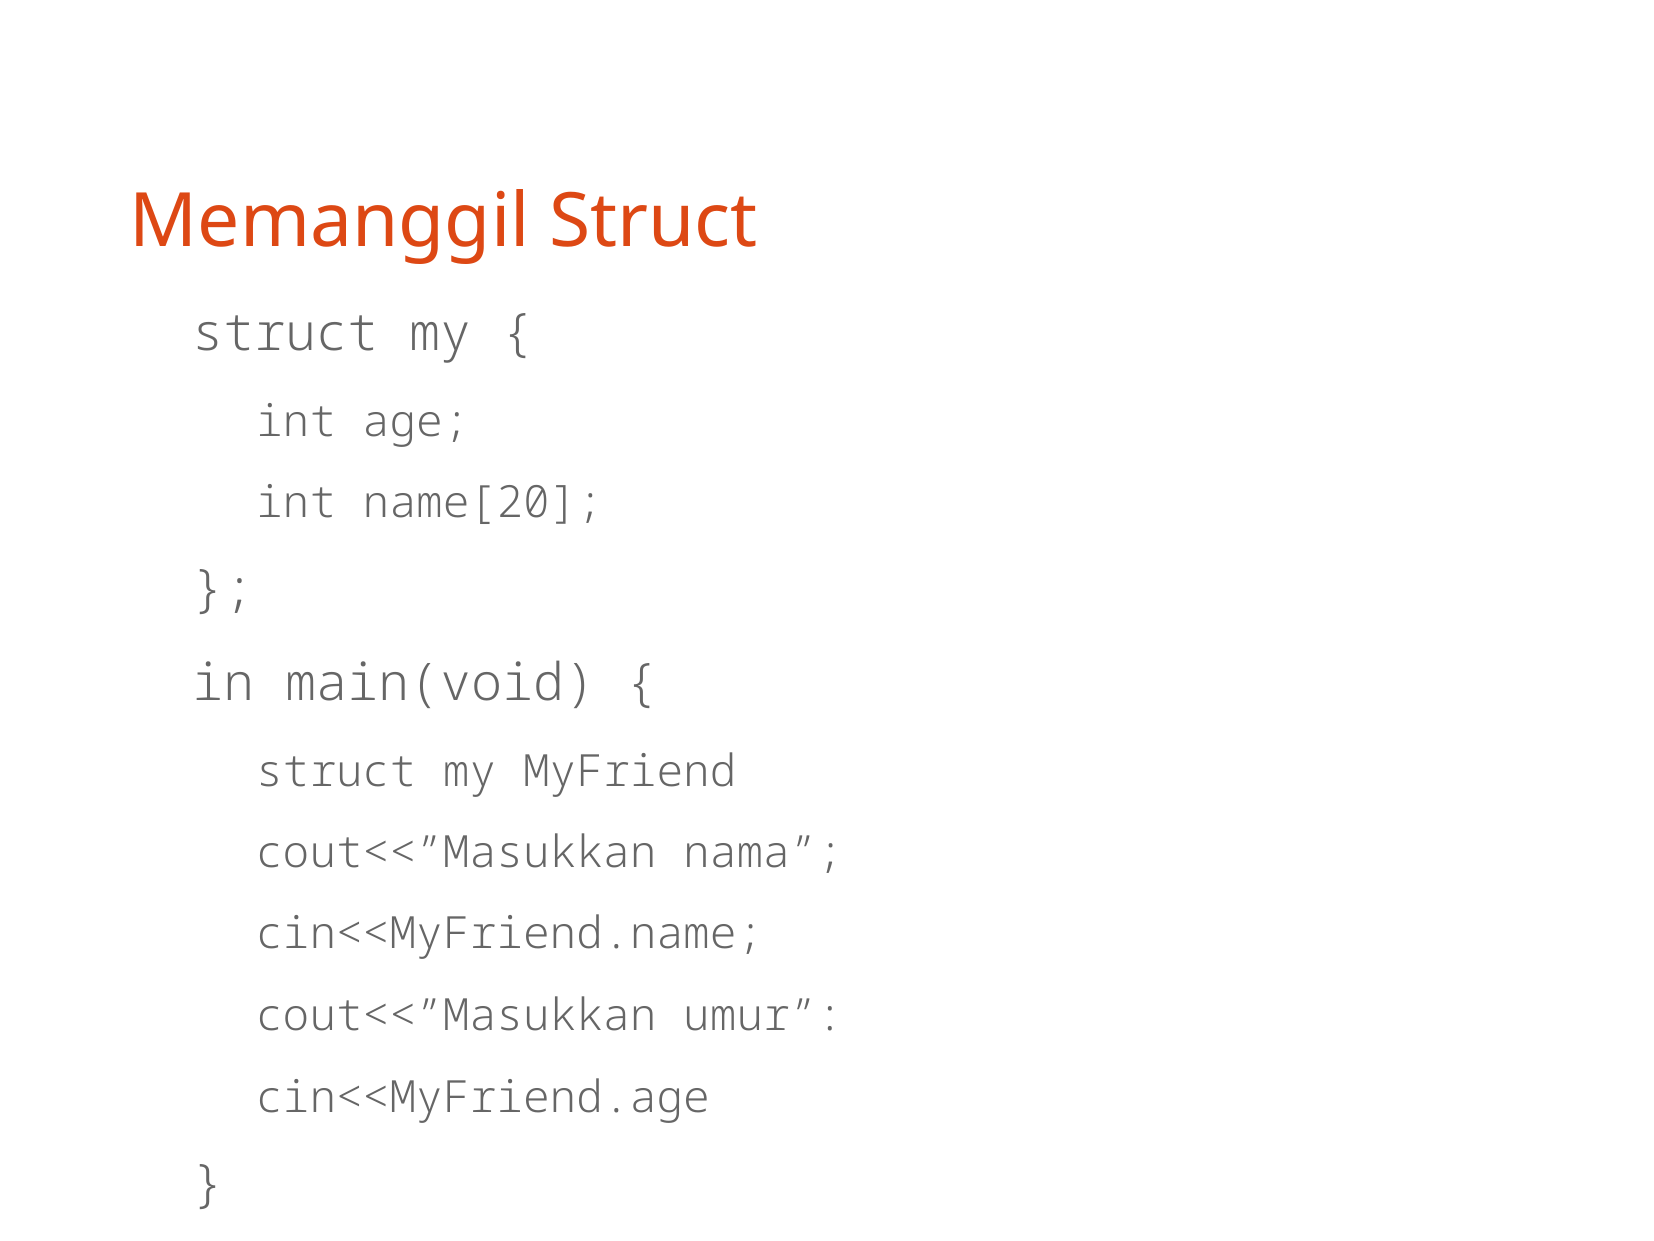

# Memanggil Struct
struct my {
int age;
int name[20];
};
in main(void) {
struct my MyFriend
cout<<”Masukkan nama”;
cin<<MyFriend.name;
cout<<”Masukkan umur”:
cin<<MyFriend.age
}